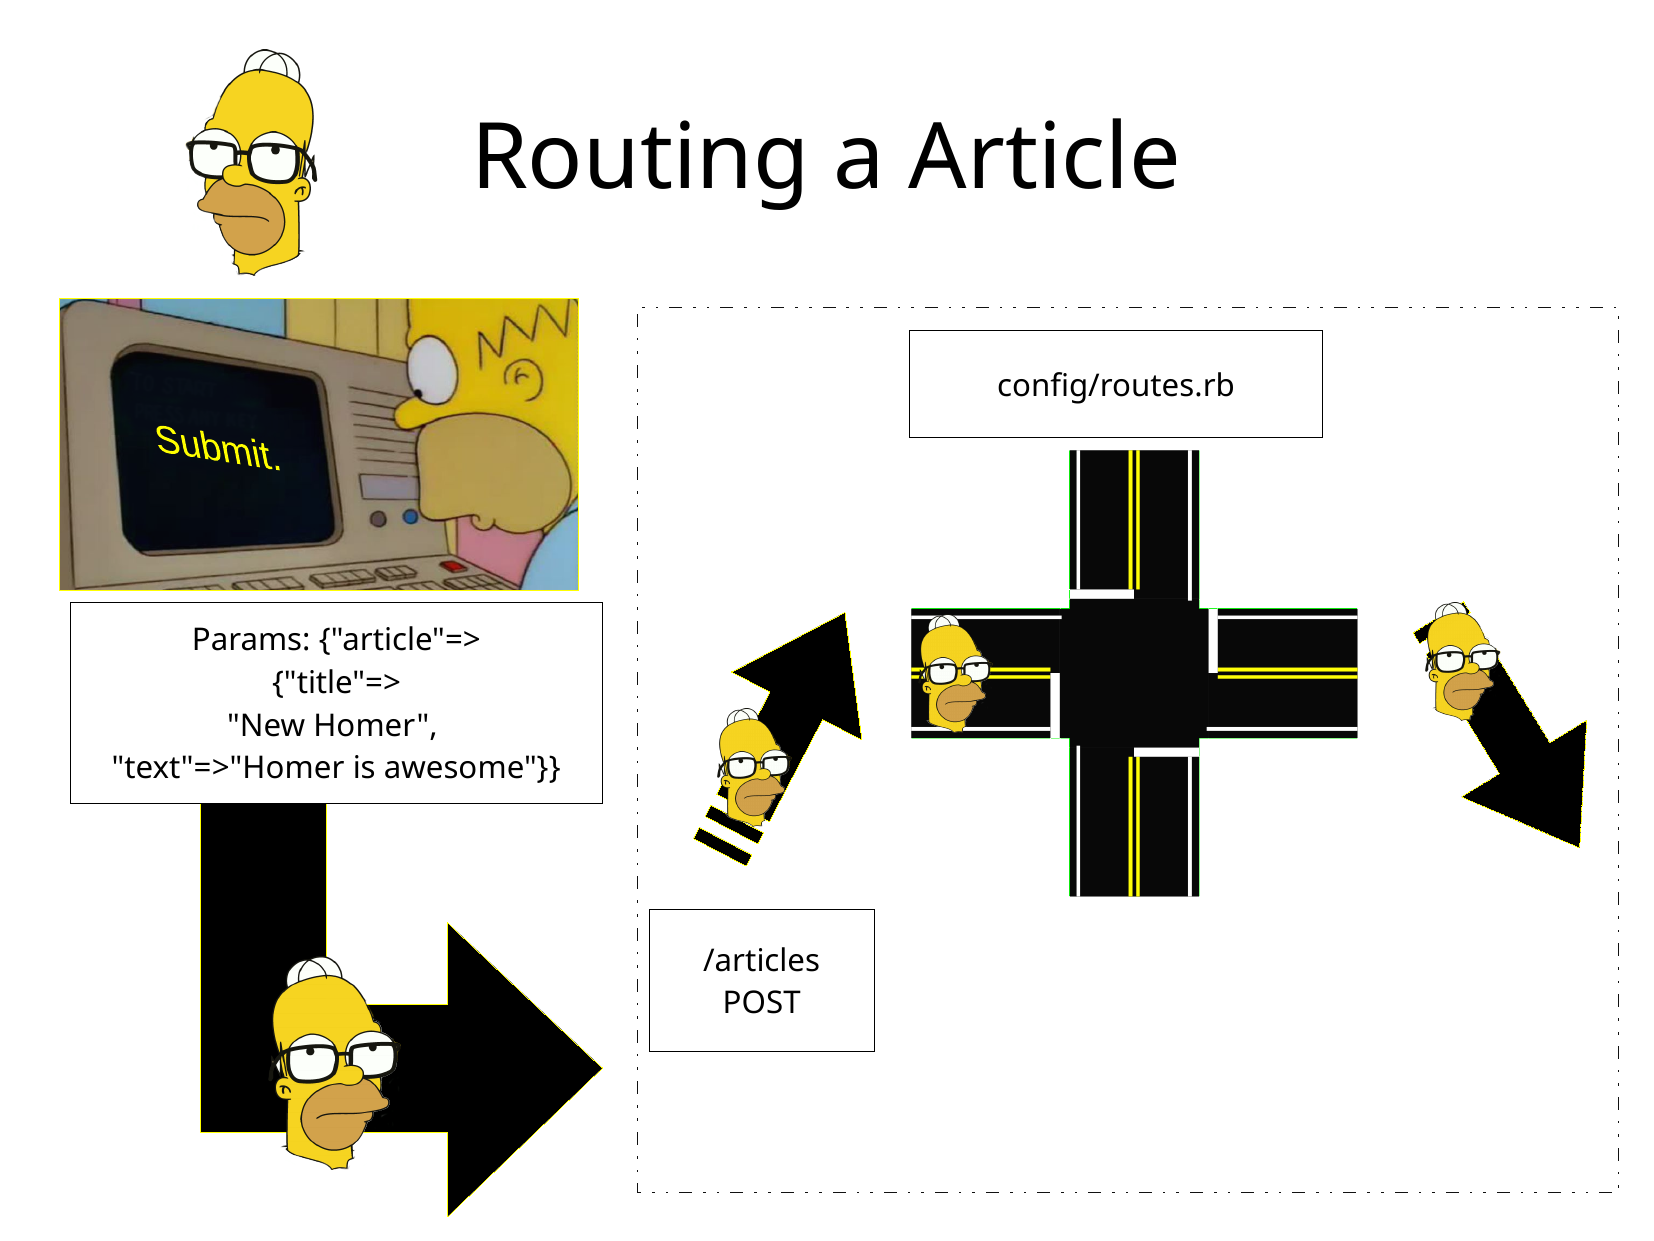

# Routing a Article
config/routes.rb
Submit.
Params: {"article"=>
{"title"=>
"New Homer",
"text"=>"Homer is awesome"}}
/articles
POST